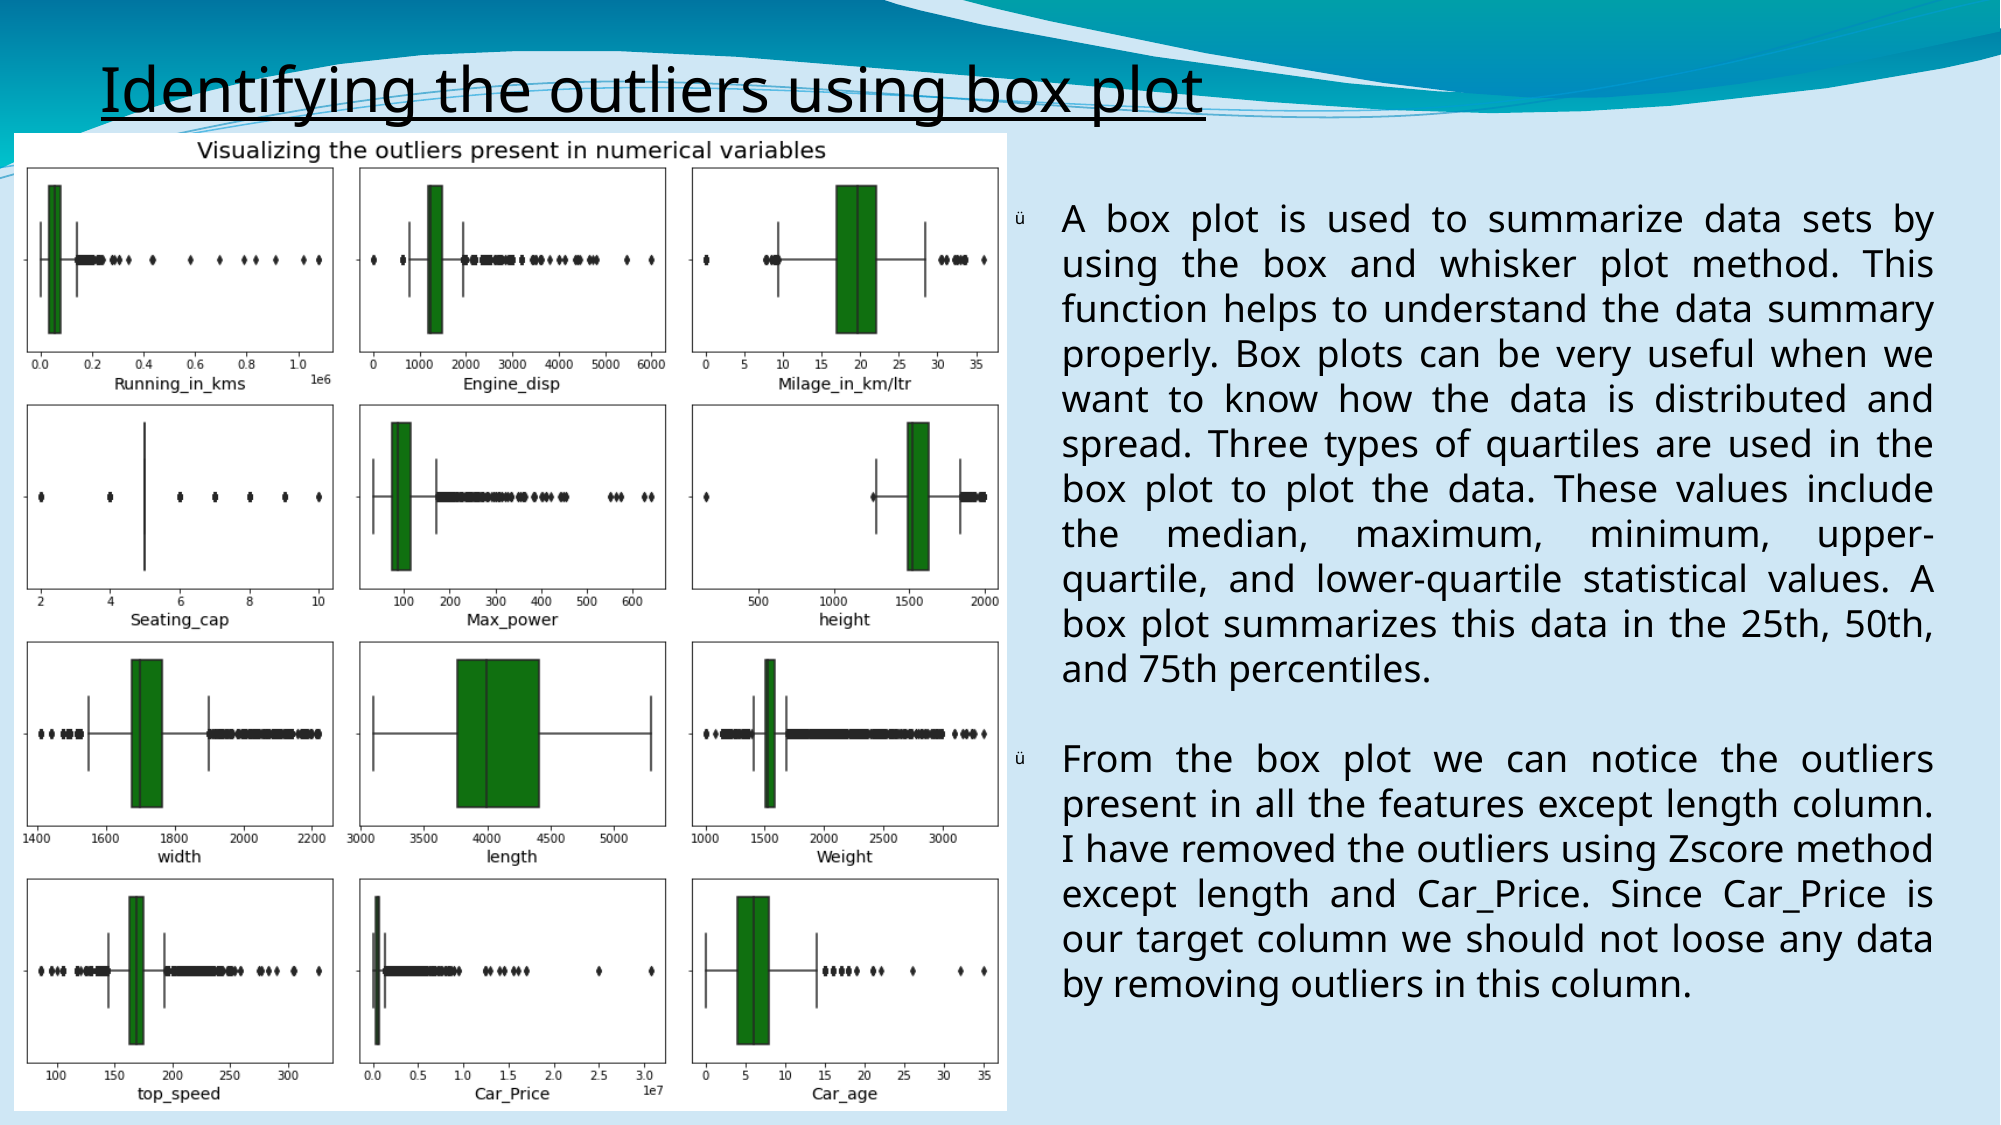

Identifying the outliers using box plot
A box plot is used to summarize data sets by using the box and whisker plot method. This function helps to understand the data summary properly. Box plots can be very useful when we want to know how the data is distributed and spread. Three types of quartiles are used in the box plot to plot the data. These values include the median, maximum, minimum, upper-quartile, and lower-quartile statistical values. A box plot summarizes this data in the 25th, 50th, and 75th percentiles.
From the box plot we can notice the outliers present in all the features except length column. I have removed the outliers using Zscore method except length and Car_Price. Since Car_Price is our target column we should not loose any data by removing outliers in this column.